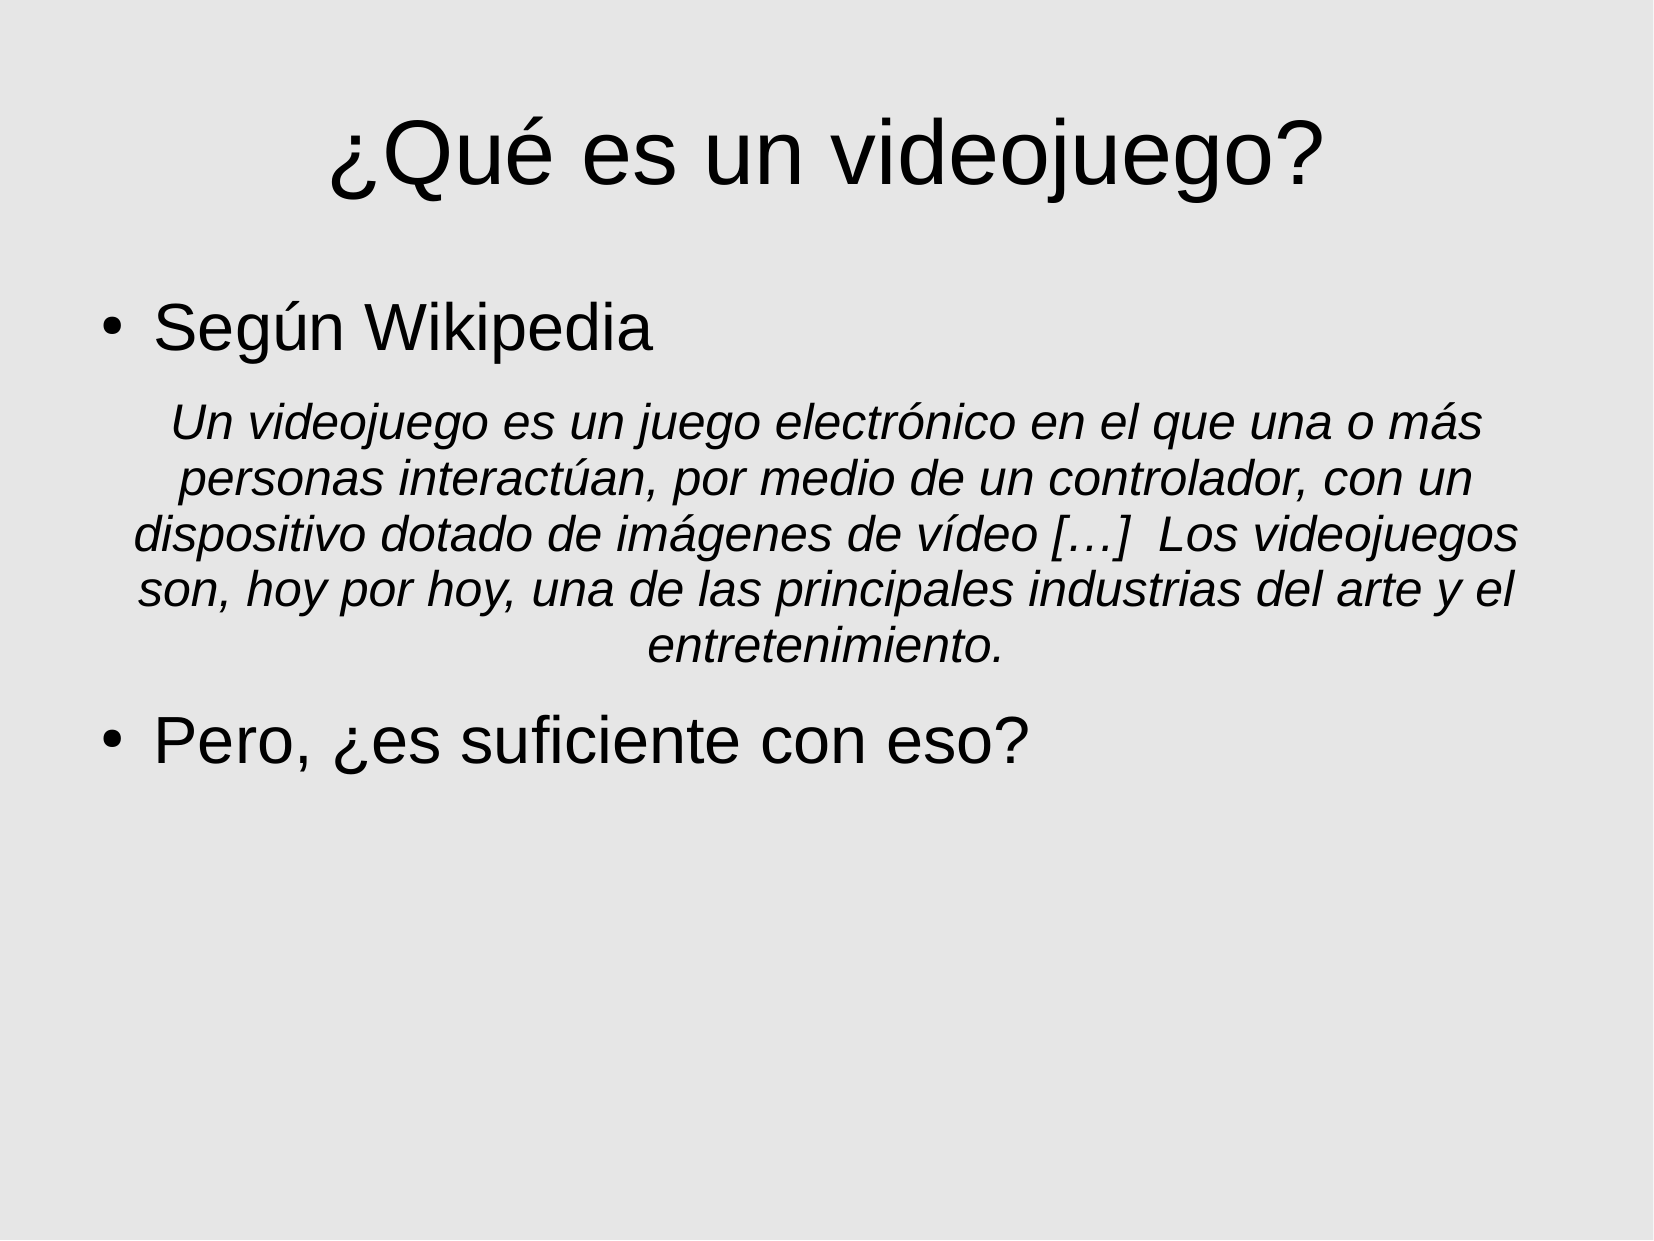

# ¿Qué es un videojuego?
Según Wikipedia
Un videojuego es un juego electrónico en el que una o más personas interactúan, por medio de un controlador, con un dispositivo dotado de imágenes de vídeo […] Los videojuegos son, hoy por hoy, una de las principales industrias del arte y el entretenimiento.
Pero, ¿es suficiente con eso?